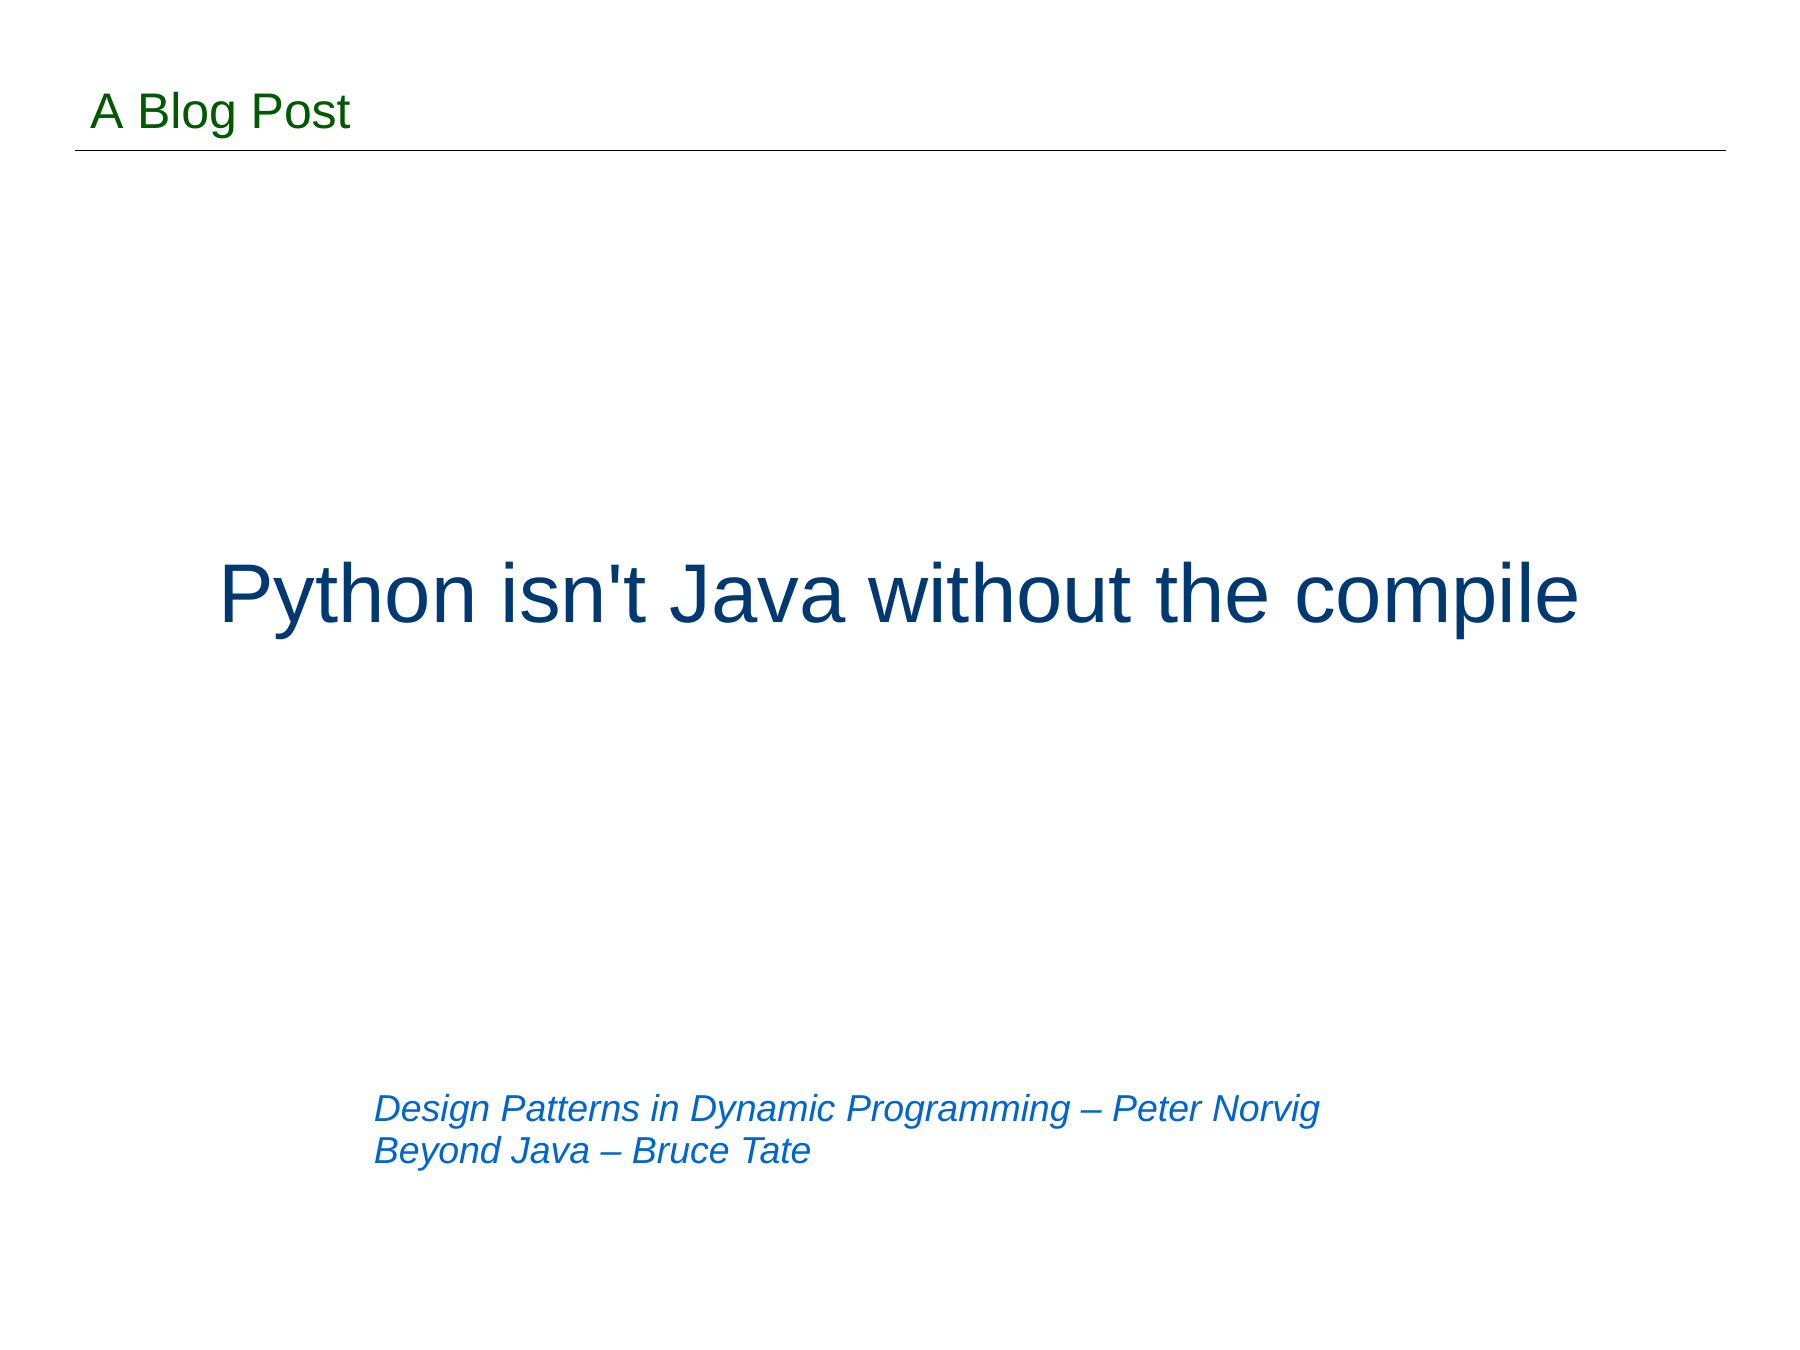

# A Blog Post
Python isn't Java without the compile
Design Patterns in Dynamic Programming – Peter Norvig
Beyond Java – Bruce Tate